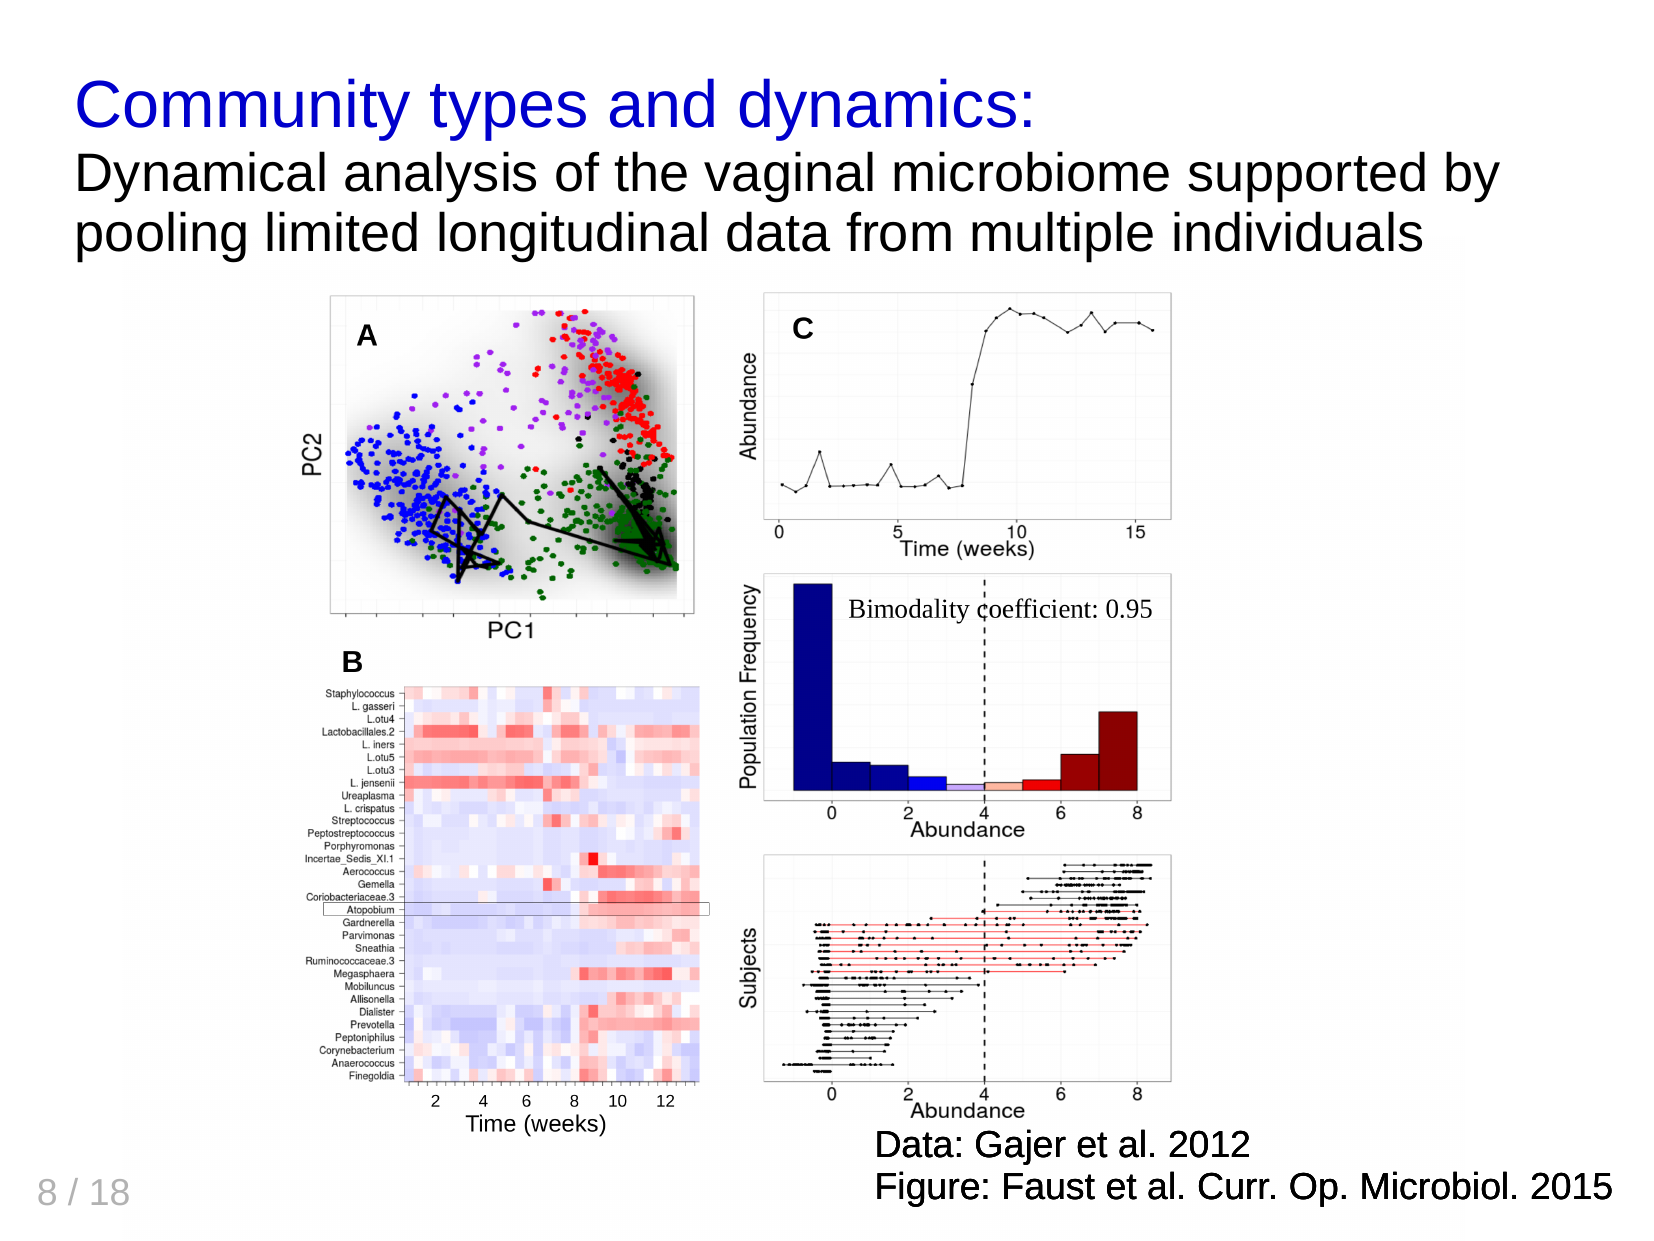

Community types and dynamics:
Dynamical analysis of the vaginal microbiome supported by pooling limited longitudinal data from multiple individuals
Data: Gajer et al. 2012
Figure: Faust et al. Curr. Op. Microbiol. 2015
Data: Gajer et al. 2012
Figure: Faust et al. Curr. Op. Microbiol. 2015
Data: Gajer et al. 2012
Figure: Faust et al. Curr. Op. Microbiol. 2015